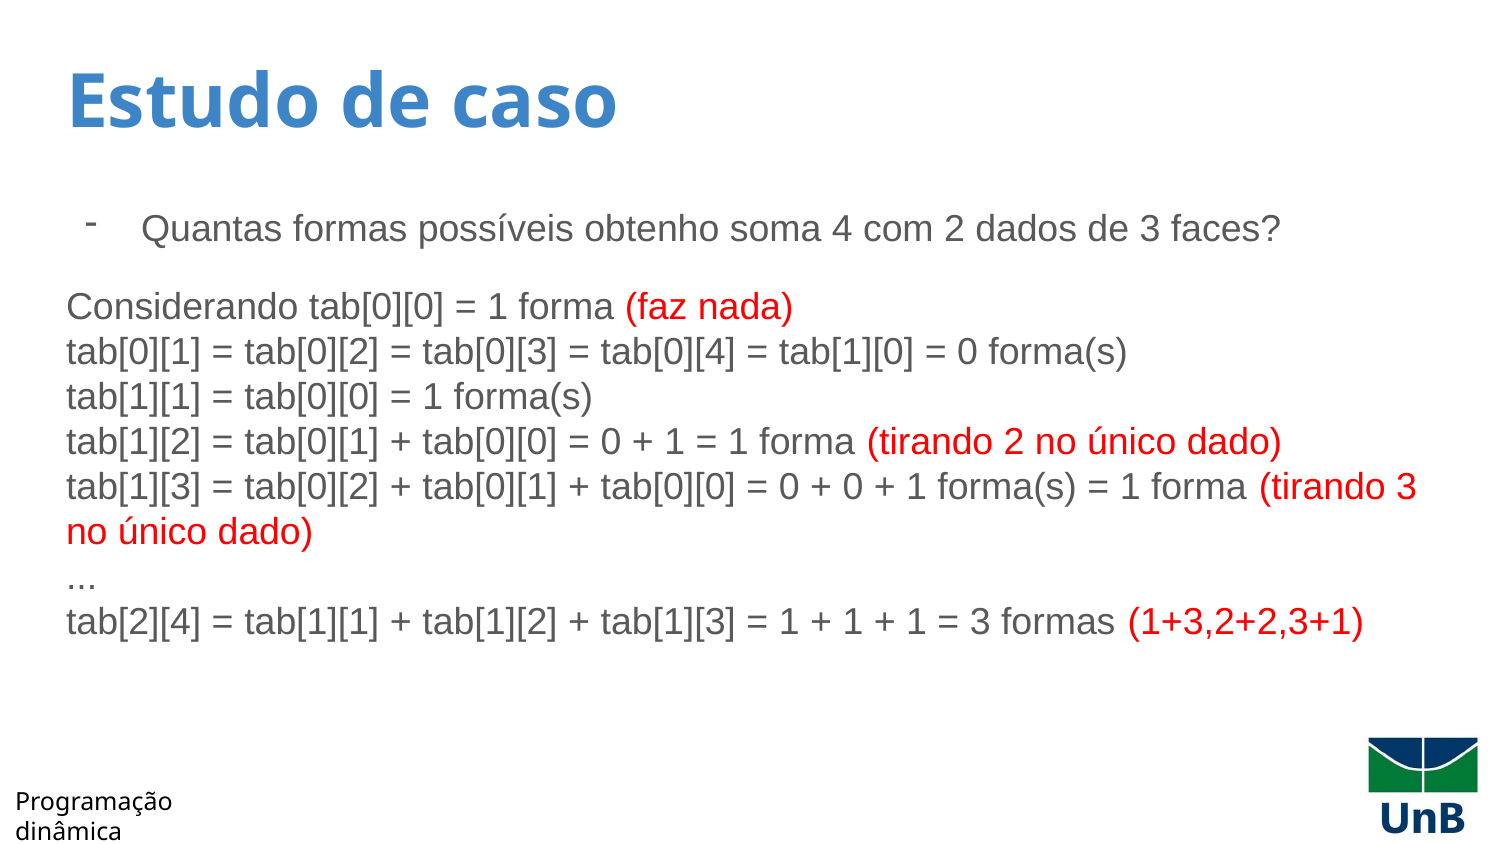

# Estudo de caso
Quantas formas possíveis obtenho soma 4 com 2 dados de 3 faces?
Considerando tab[0][0] = 1 forma (faz nada)
tab[0][1] = tab[0][2] = tab[0][3] = tab[0][4] = tab[1][0] = 0 forma(s)
tab[1][1] = tab[0][0] = 1 forma(s)
tab[1][2] = tab[0][1] + tab[0][0] = 0 + 1 = 1 forma (tirando 2 no único dado)
tab[1][3] = tab[0][2] + tab[0][1] + tab[0][0] = 0 + 0 + 1 forma(s) = 1 forma (tirando 3 no único dado)
...
tab[2][4] = tab[1][1] + tab[1][2] + tab[1][3] = 1 + 1 + 1 = 3 formas (1+3,2+2,3+1)
Programação dinâmica